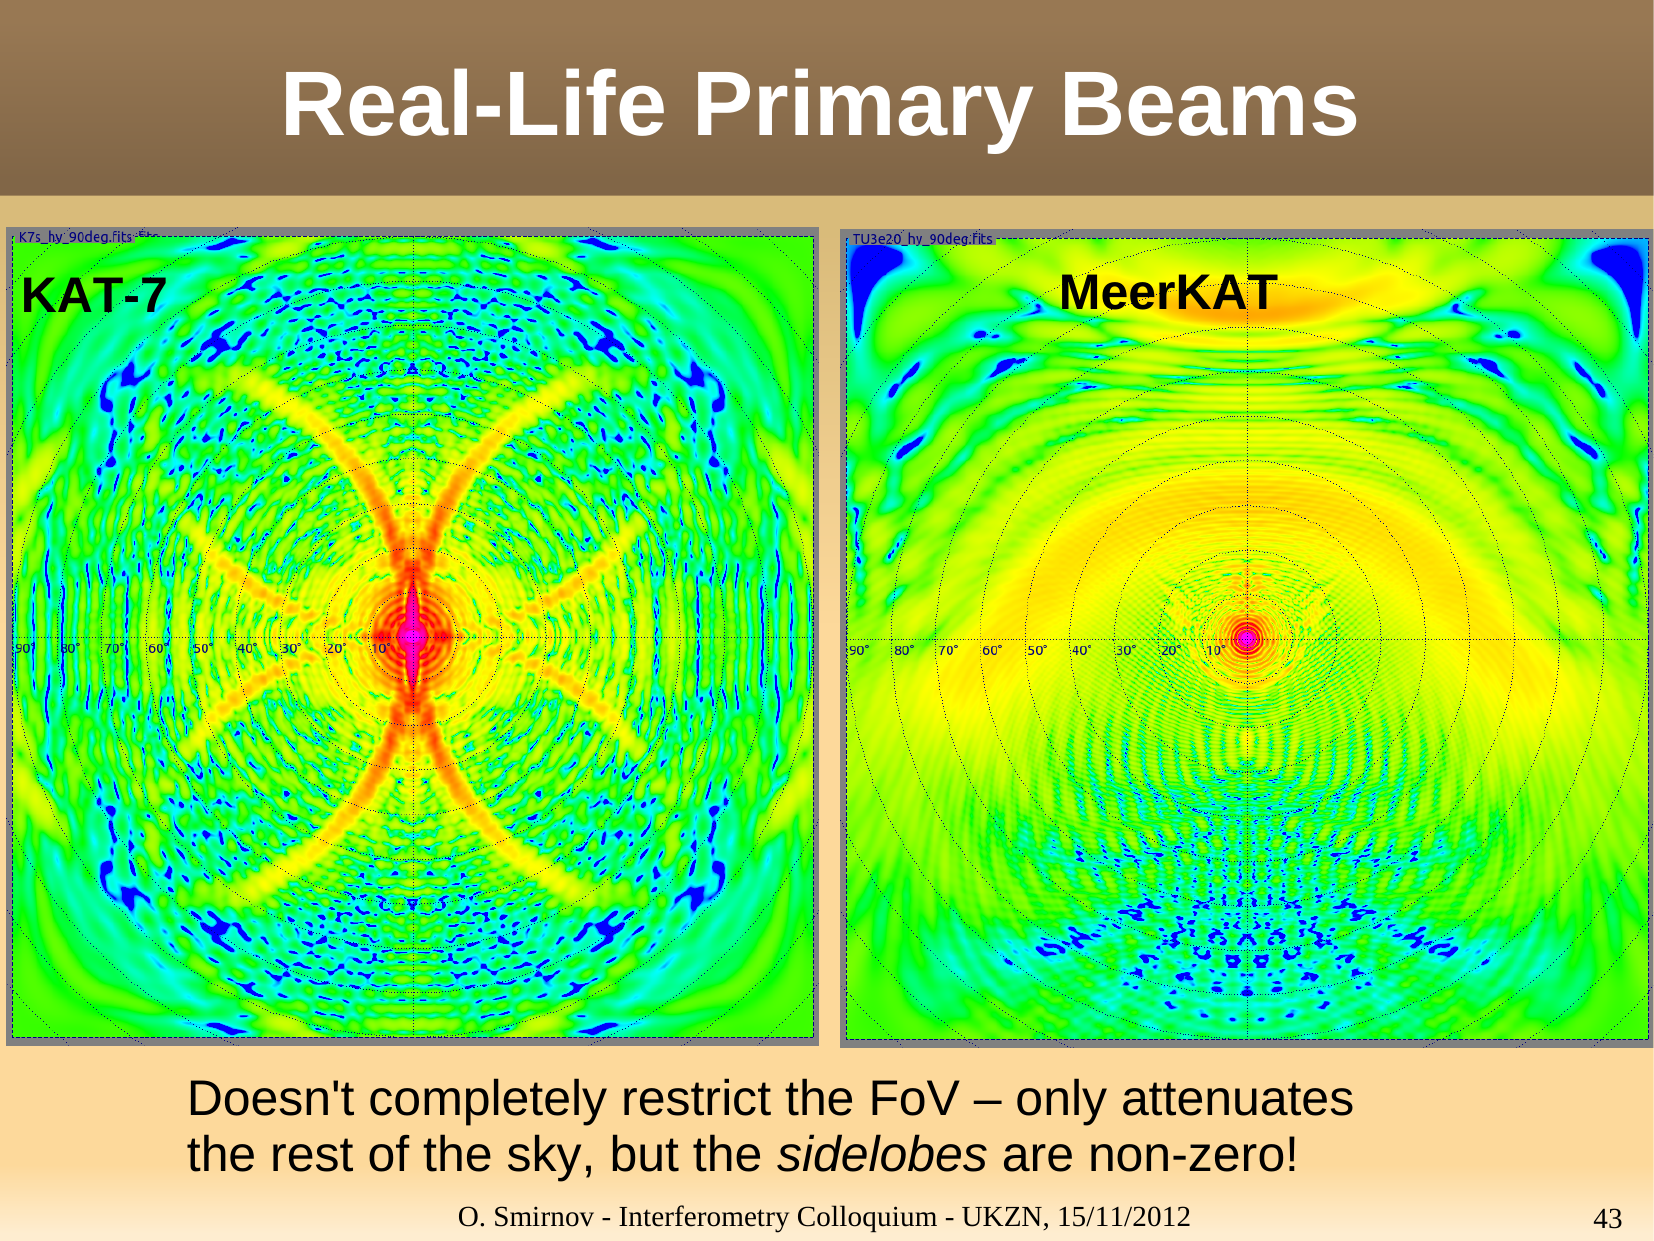

# Real-Life Primary Beams
MeerKAT
KAT-7
Doesn't completely restrict the FoV – only attenuates the rest of the sky, but the sidelobes are non-zero!
O. Smirnov - Interferometry Colloquium - UKZN, 15/11/2012
43